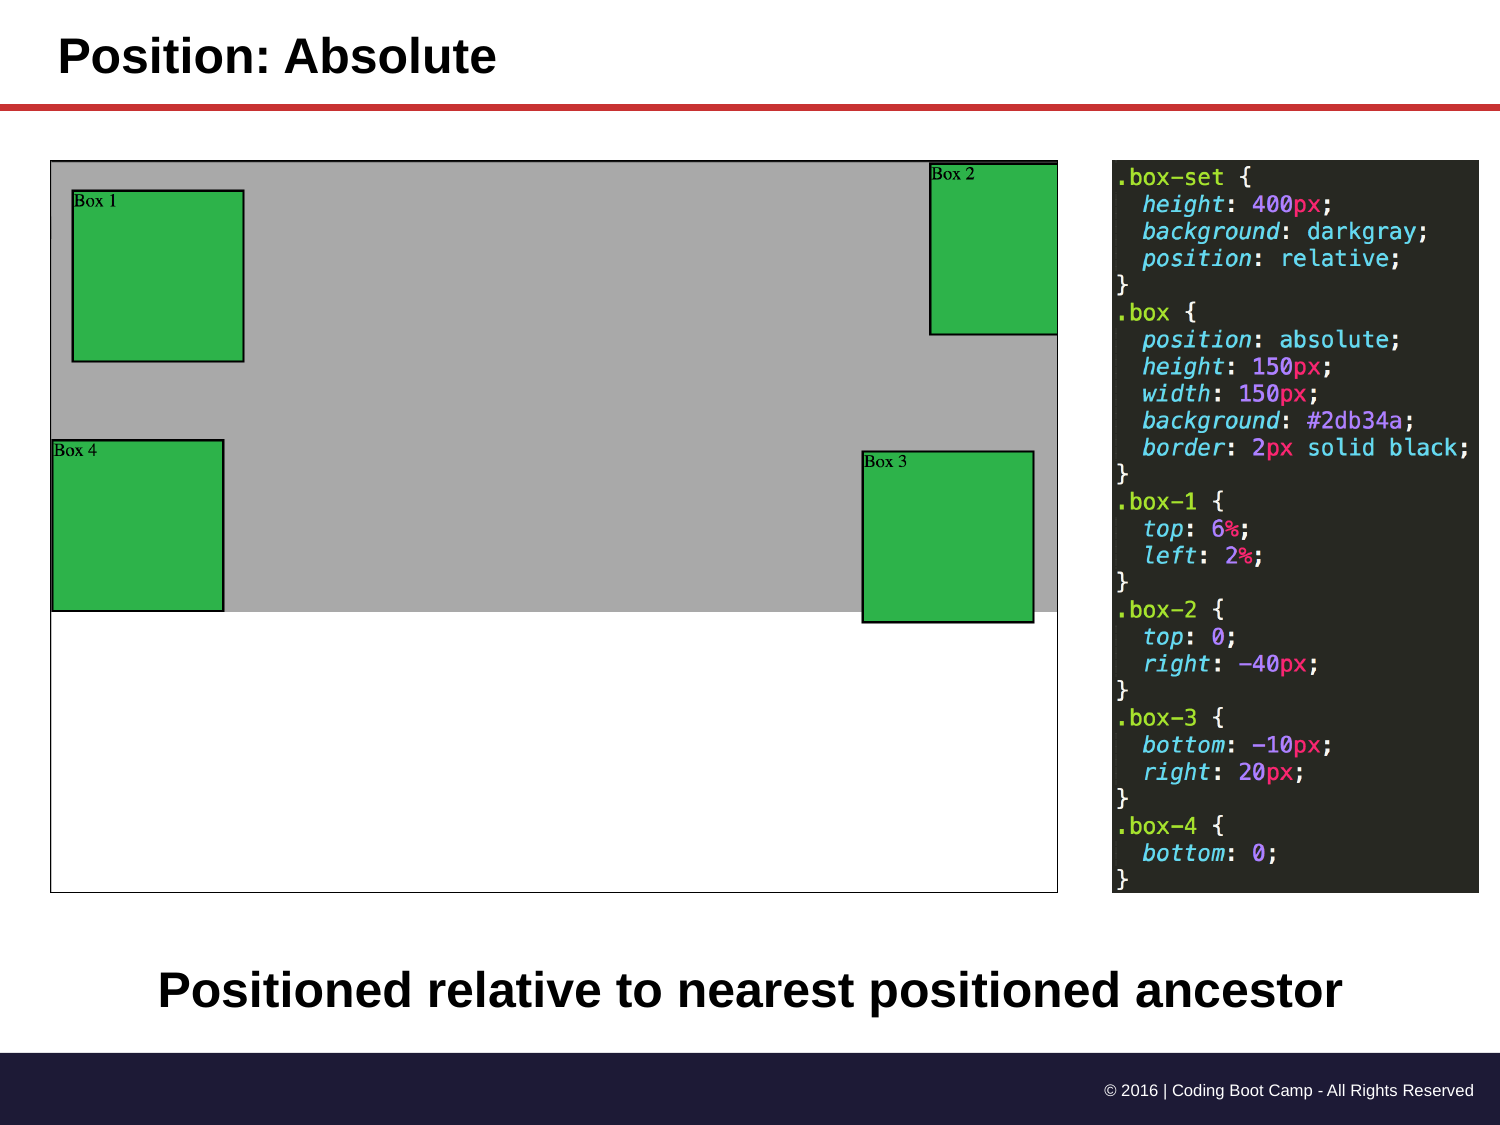

Position: Absolute
Positioned relative to nearest positioned ancestor